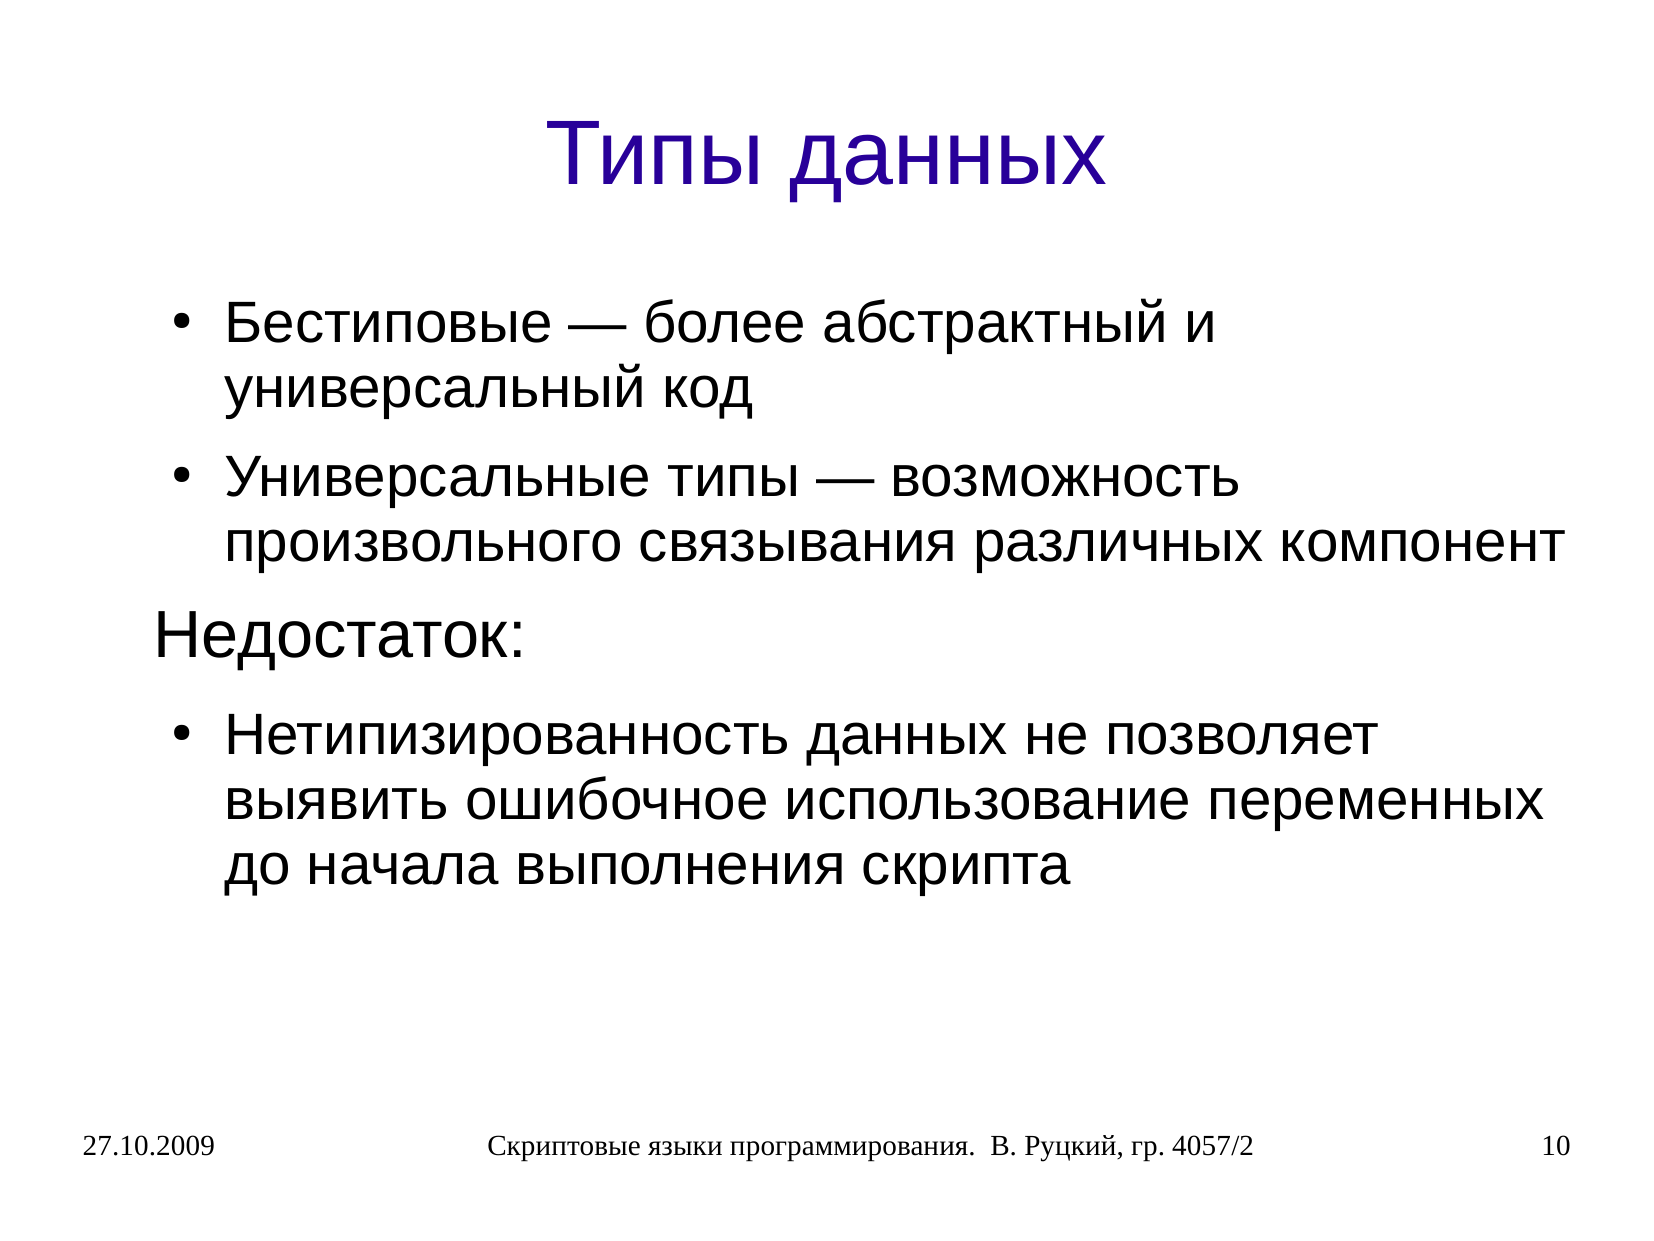

# Типы данных
Бестиповые — более абстрактный и универсальный код
Универсальные типы — возможность произвольного связывания различных компонент
Недостаток:
Нетипизированность данных не позволяет выявить ошибочное использование переменных до начала выполнения скрипта
27.10.2009
Скриптовые языки программирования. В. Руцкий, гр. 4057/2
10